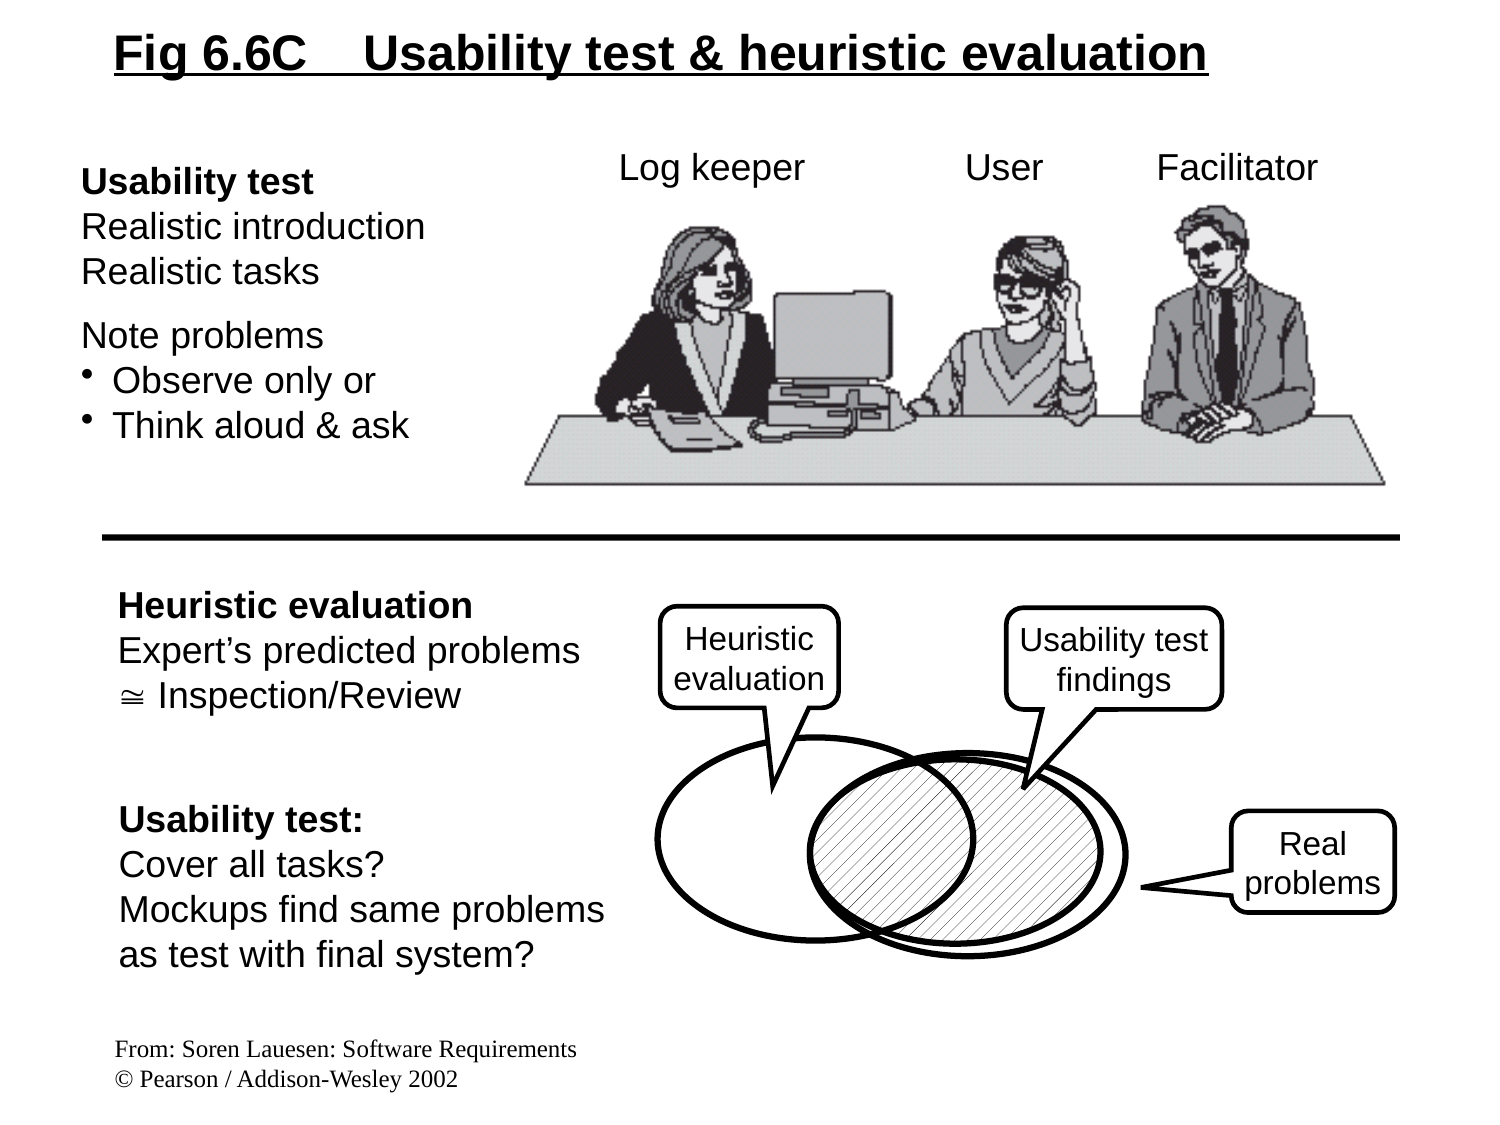

Fig 6.6C Usability test & heuristic evaluation
Log keeper
User
Facilitator
Usability test
Realistic introduction
Realistic tasks
Note problems
Observe only or
Think aloud & ask
Heuristic evaluation
Expert’s predicted problems
 Inspection/Review
Heuristic
evaluation
Usability test
findings
Usability test:
Cover all tasks?
Mockups find same problems
as test with final system?
Real
problems
From: Soren Lauesen: Software Requirements
© Pearson / Addison-Wesley 2002